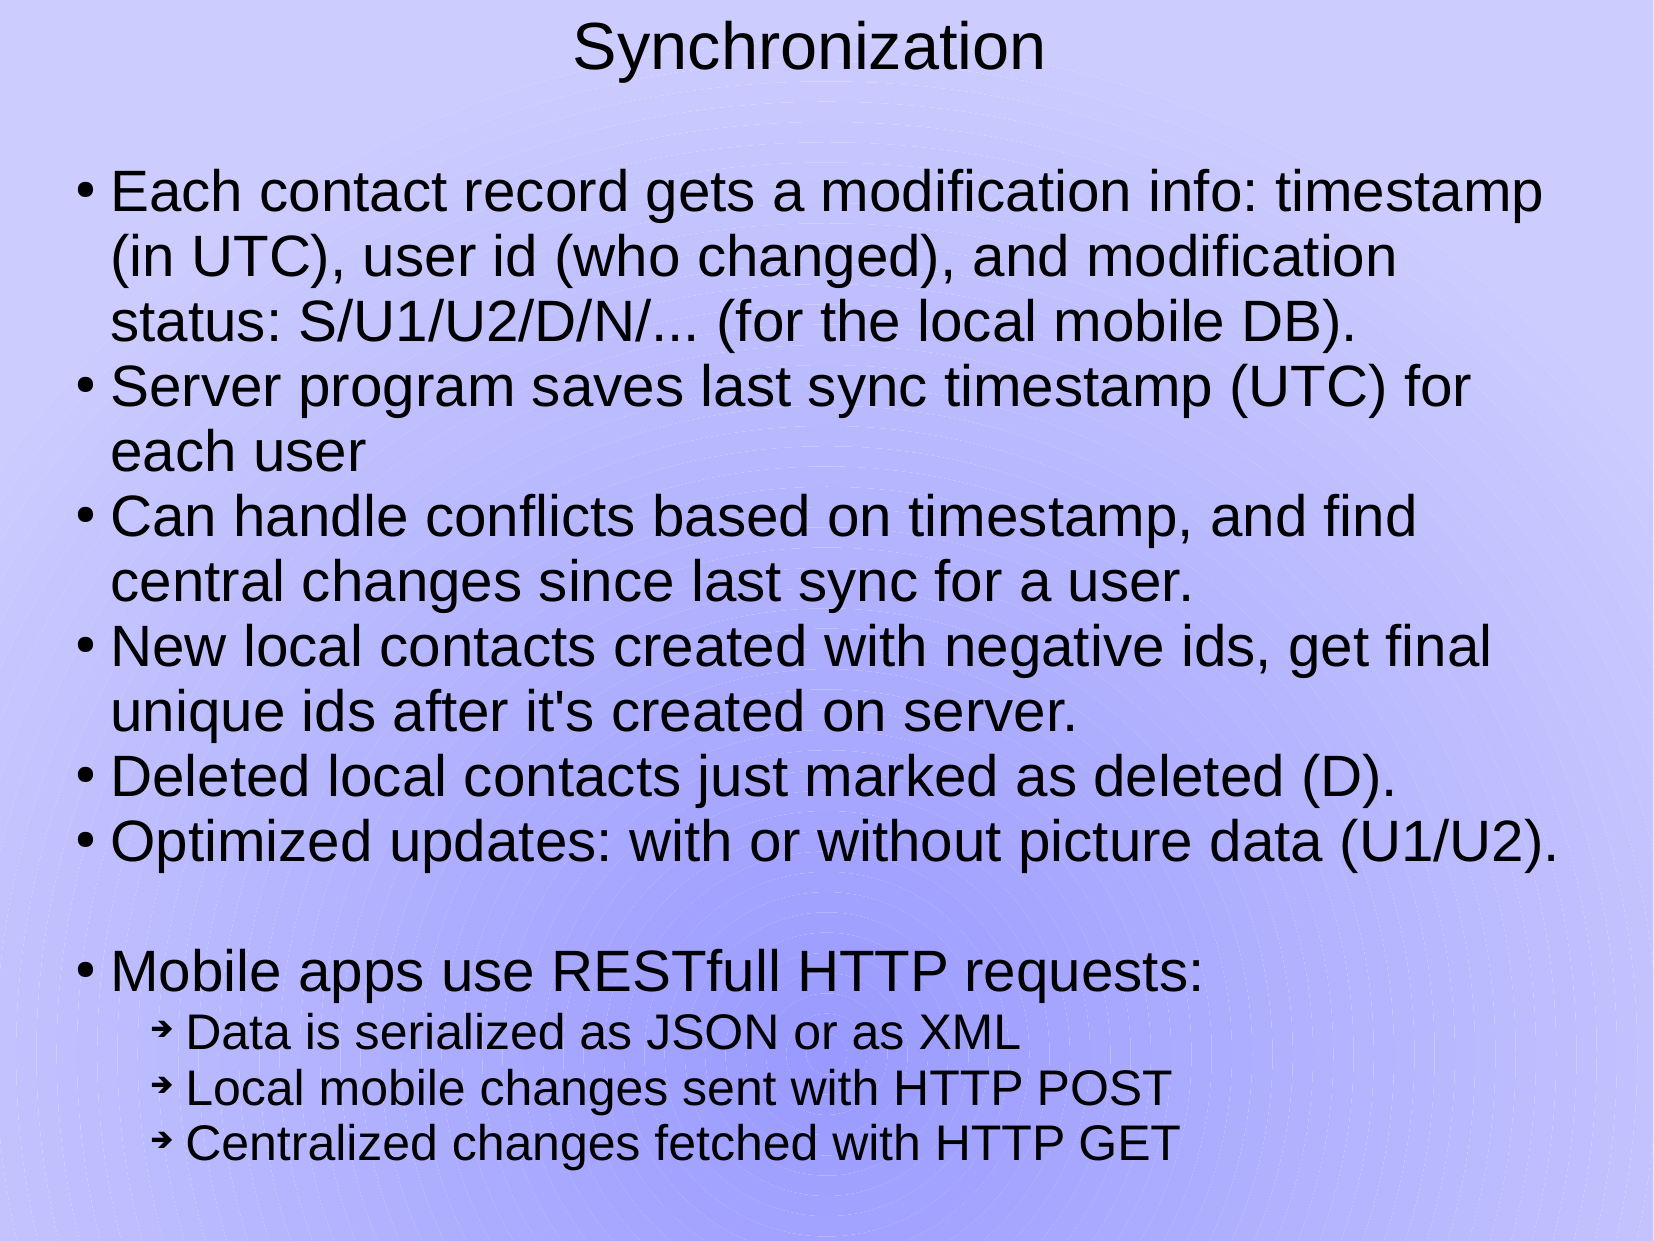

# Synchronization
Each contact record gets a modification info: timestamp (in UTC), user id (who changed), and modification status: S/U1/U2/D/N/... (for the local mobile DB).
Server program saves last sync timestamp (UTC) for each user
Can handle conflicts based on timestamp, and find central changes since last sync for a user.
New local contacts created with negative ids, get final unique ids after it's created on server.
Deleted local contacts just marked as deleted (D).
Optimized updates: with or without picture data (U1/U2).
Mobile apps use RESTfull HTTP requests:
Data is serialized as JSON or as XML
Local mobile changes sent with HTTP POST
Centralized changes fetched with HTTP GET